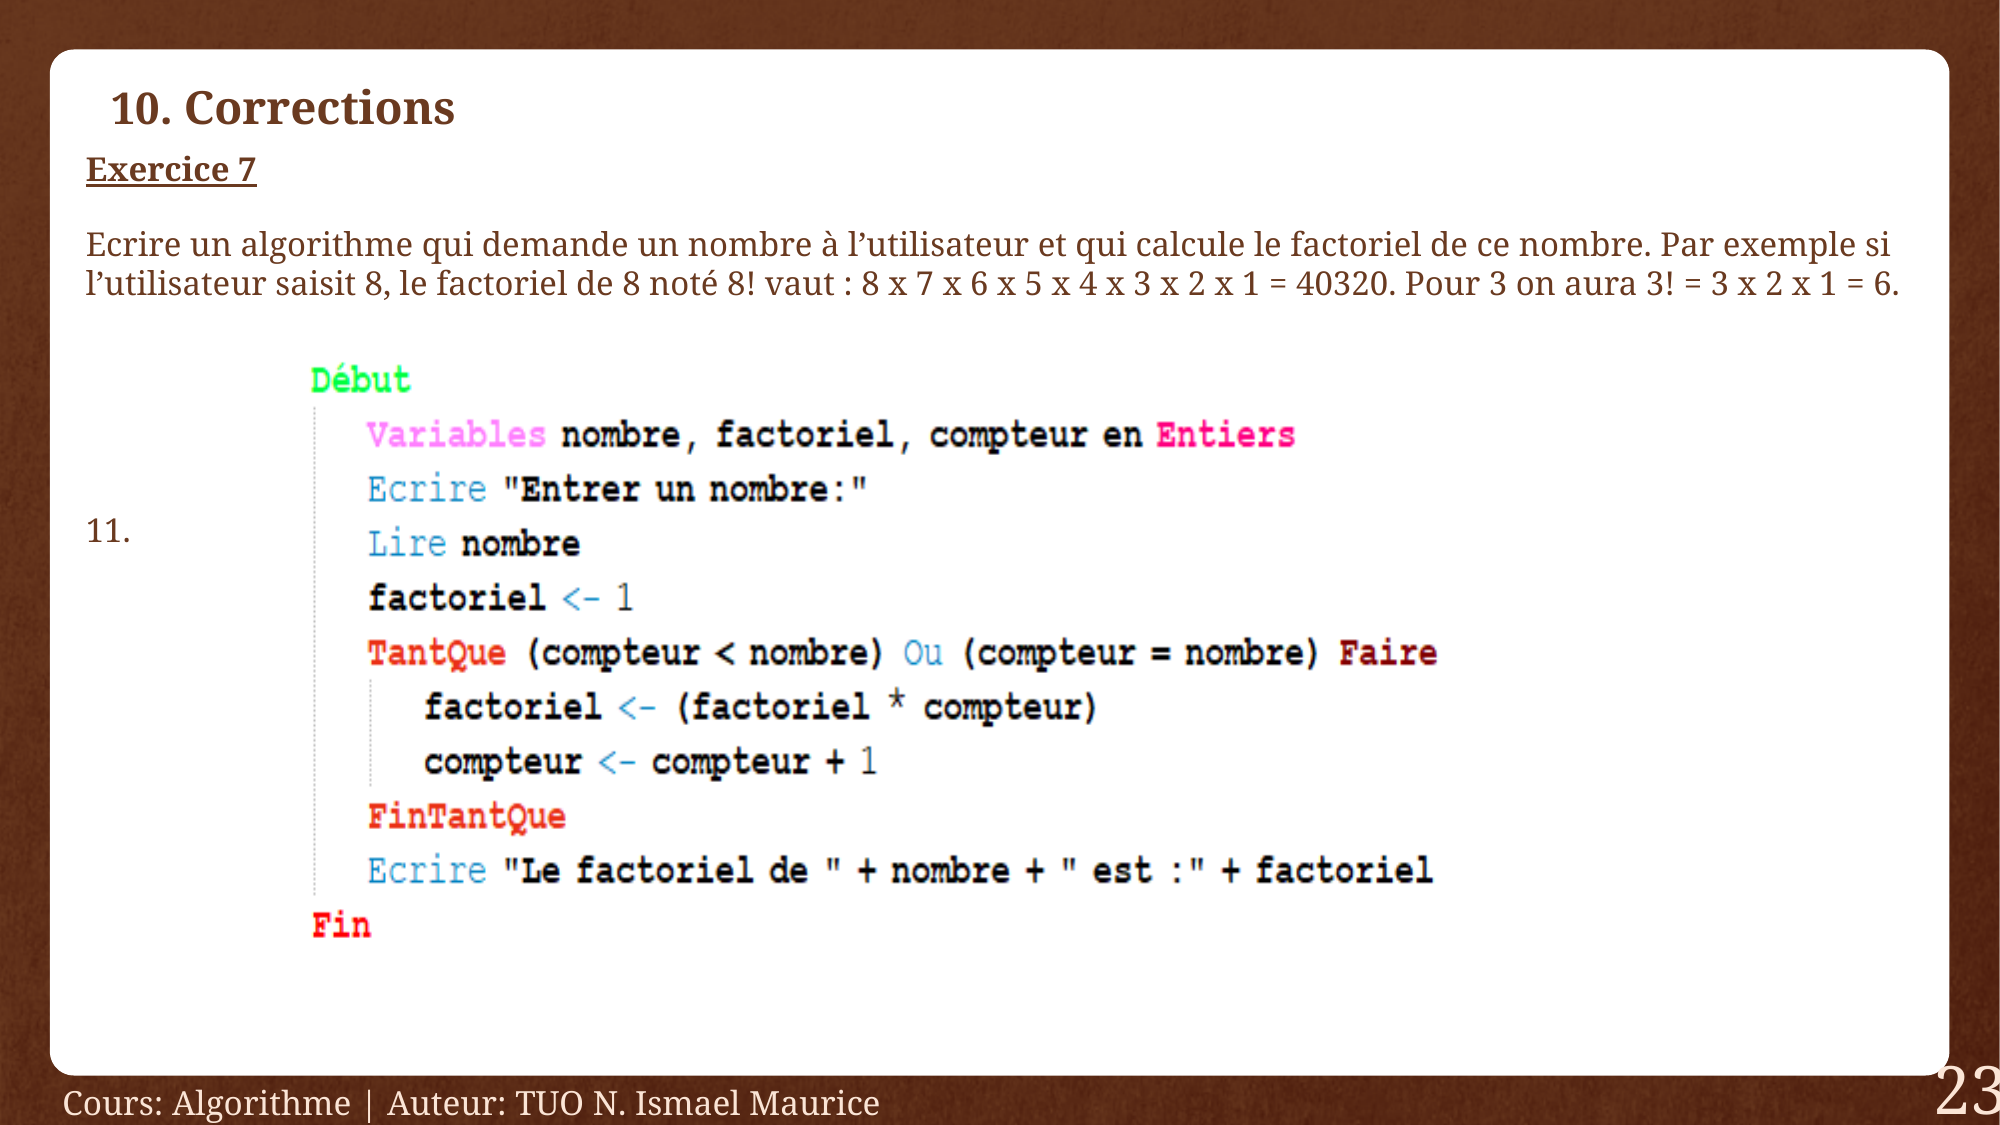

10. Corrections
# Exercice 7
Ecrire un algorithme qui demande un nombre à l’utilisateur et qui calcule le factoriel de ce nombre. Par exemple si l’utilisateur saisit 8, le factoriel de 8 noté 8! vaut : 8 x 7 x 6 x 5 x 4 x 3 x 2 x 1 = 40320. Pour 3 on aura 3! = 3 x 2 x 1 = 6.
Cours: Algorithme | Auteur: TUO N. Ismael Maurice